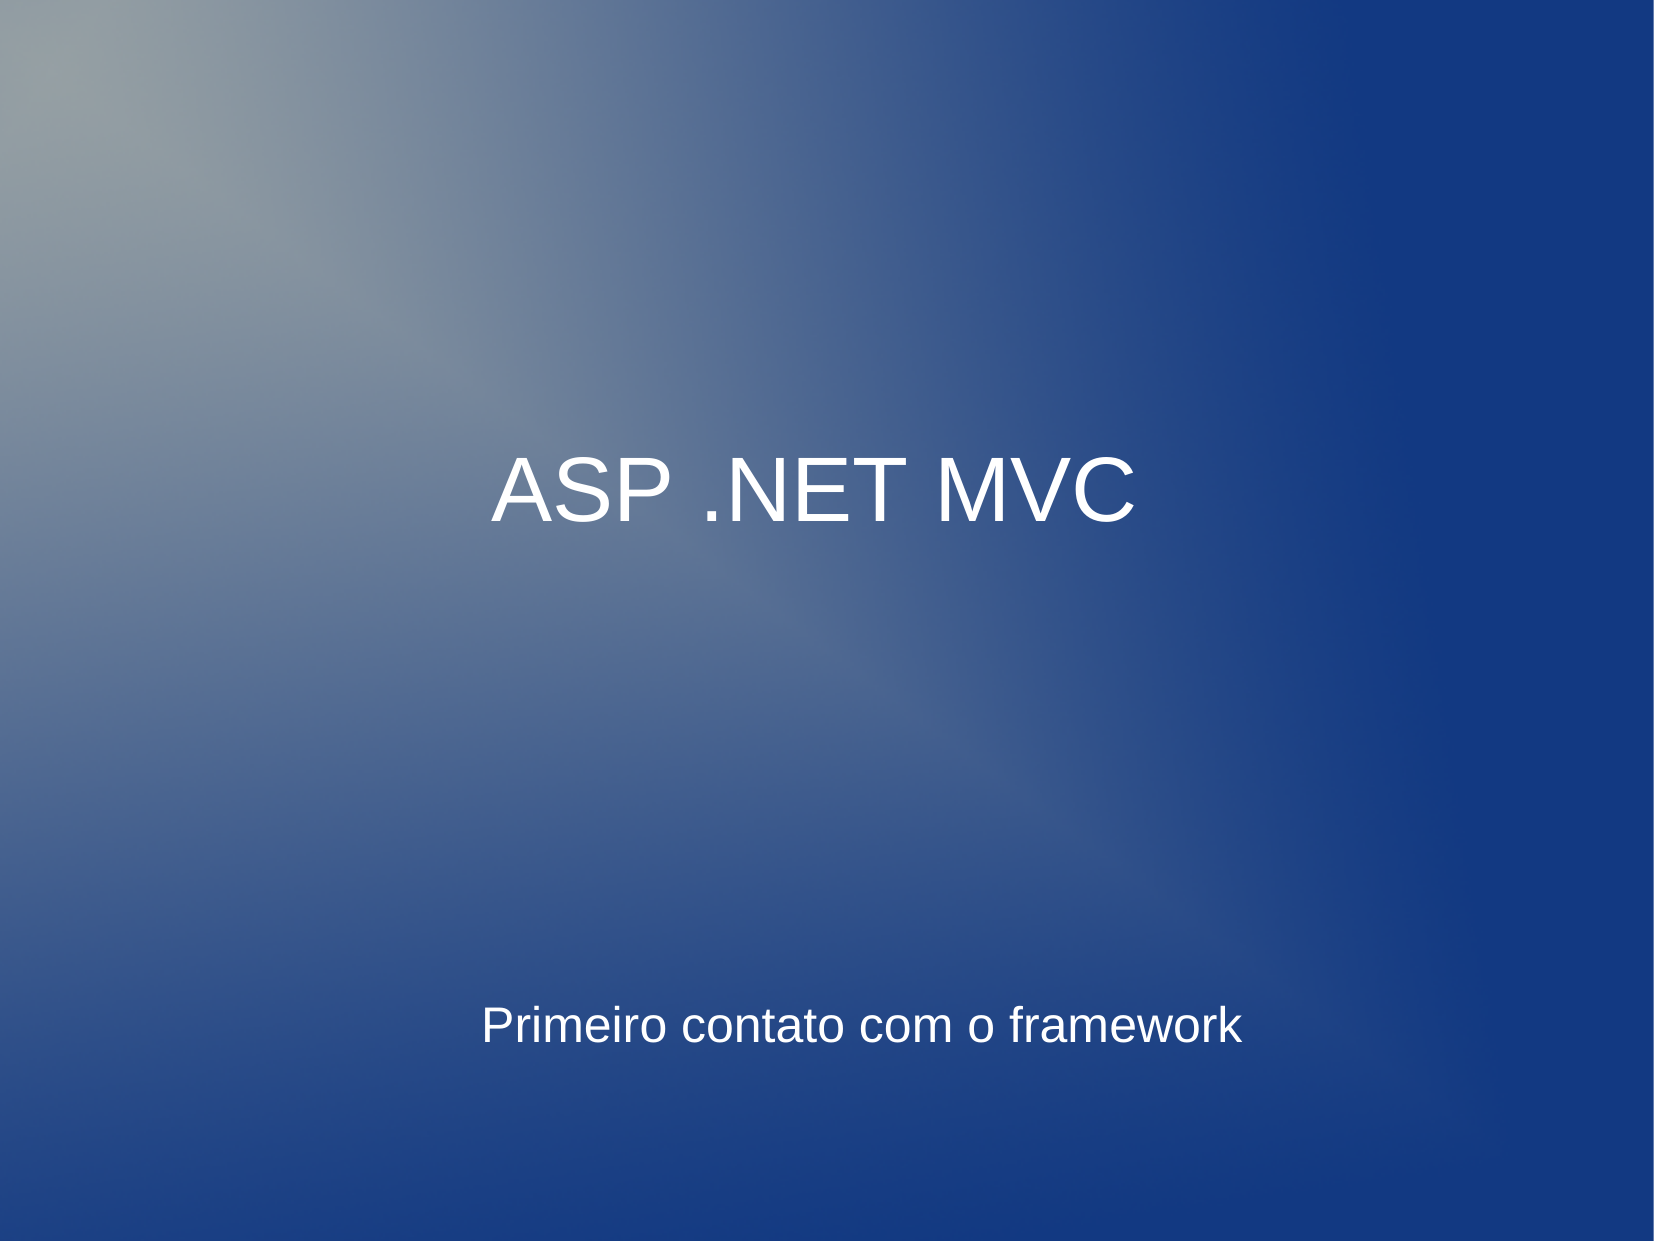

ASP .NET MVC
# Primeiro contato com o framework